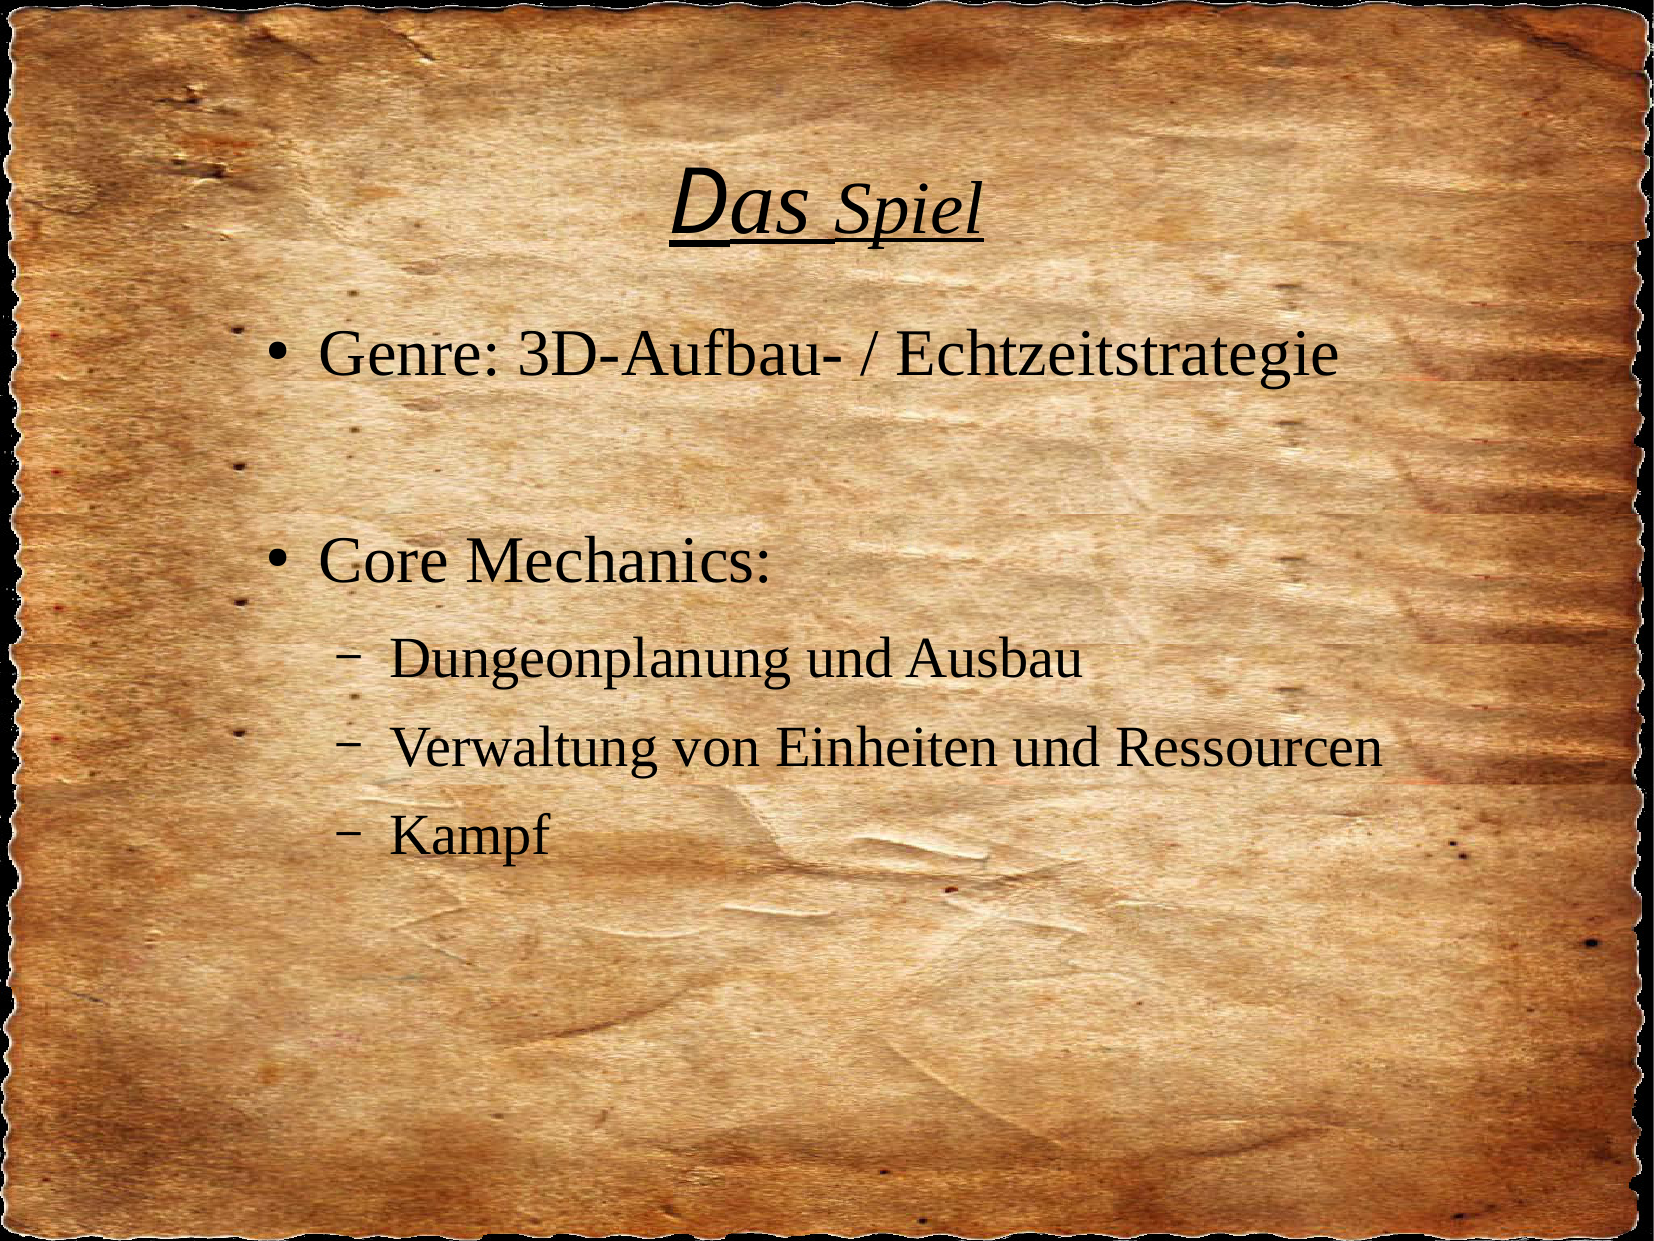

# Das Spiel
Genre: 3D-Aufbau- / Echtzeitstrategie
Core Mechanics:
Dungeonplanung und Ausbau
Verwaltung von Einheiten und Ressourcen
Kampf